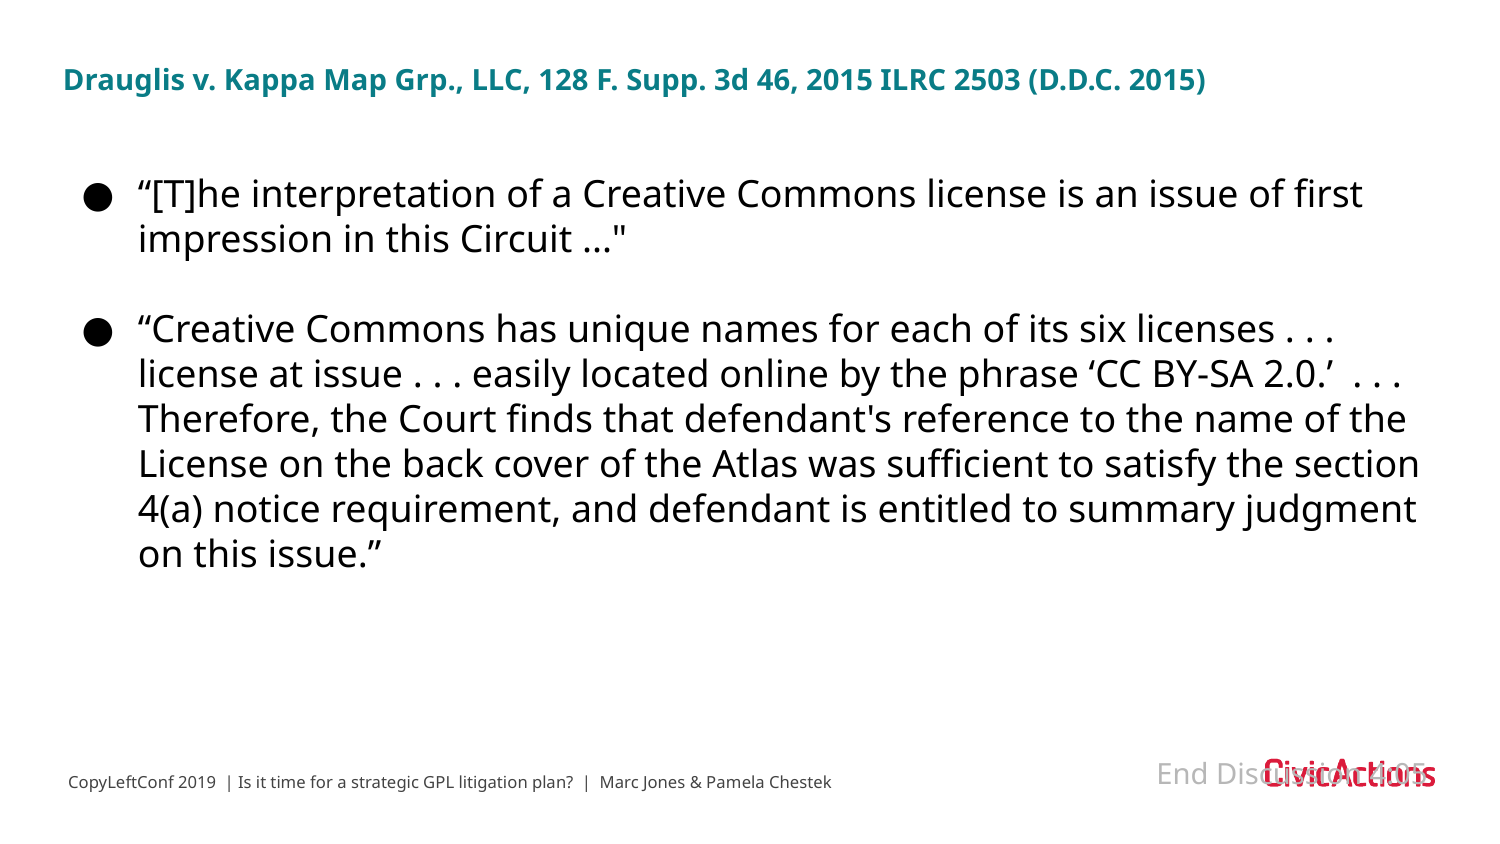

Drauglis v. Kappa Map Grp., LLC, 128 F. Supp. 3d 46, 2015 ILRC 2503 (D.D.C. 2015)
# “[T]he interpretation of a Creative Commons license is an issue of first impression in this Circuit ..."
“Creative Commons has unique names for each of its six licenses . . . license at issue . . . easily located online by the phrase ‘CC BY-SA 2.0.’ . . . Therefore, the Court finds that defendant's reference to the name of the License on the back cover of the Atlas was sufficient to satisfy the section 4(a) notice requirement, and defendant is entitled to summary judgment on this issue.”
End Discussion 4:05
CopyLeftConf 2019 | Is it time for a strategic GPL litigation plan? | Marc Jones & Pamela Chestek